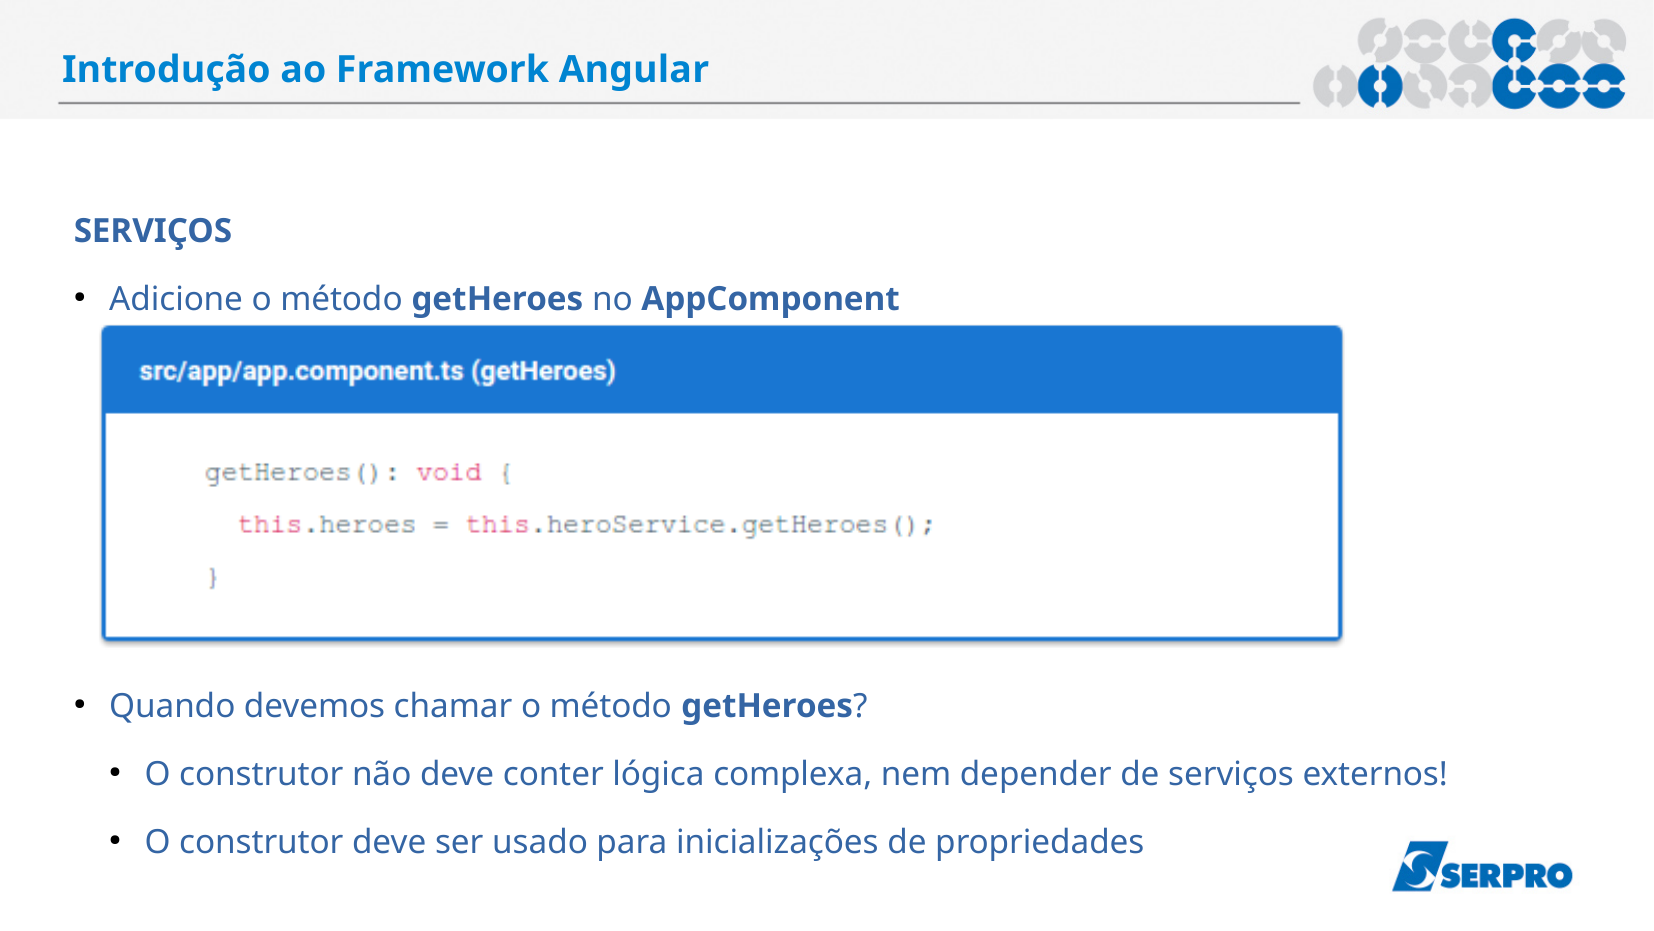

Introdução ao Framework Angular
SERVIÇOS
Adicione o método getHeroes no AppComponent
Quando devemos chamar o método getHeroes?
O construtor não deve conter lógica complexa, nem depender de serviços externos!
O construtor deve ser usado para inicializações de propriedades